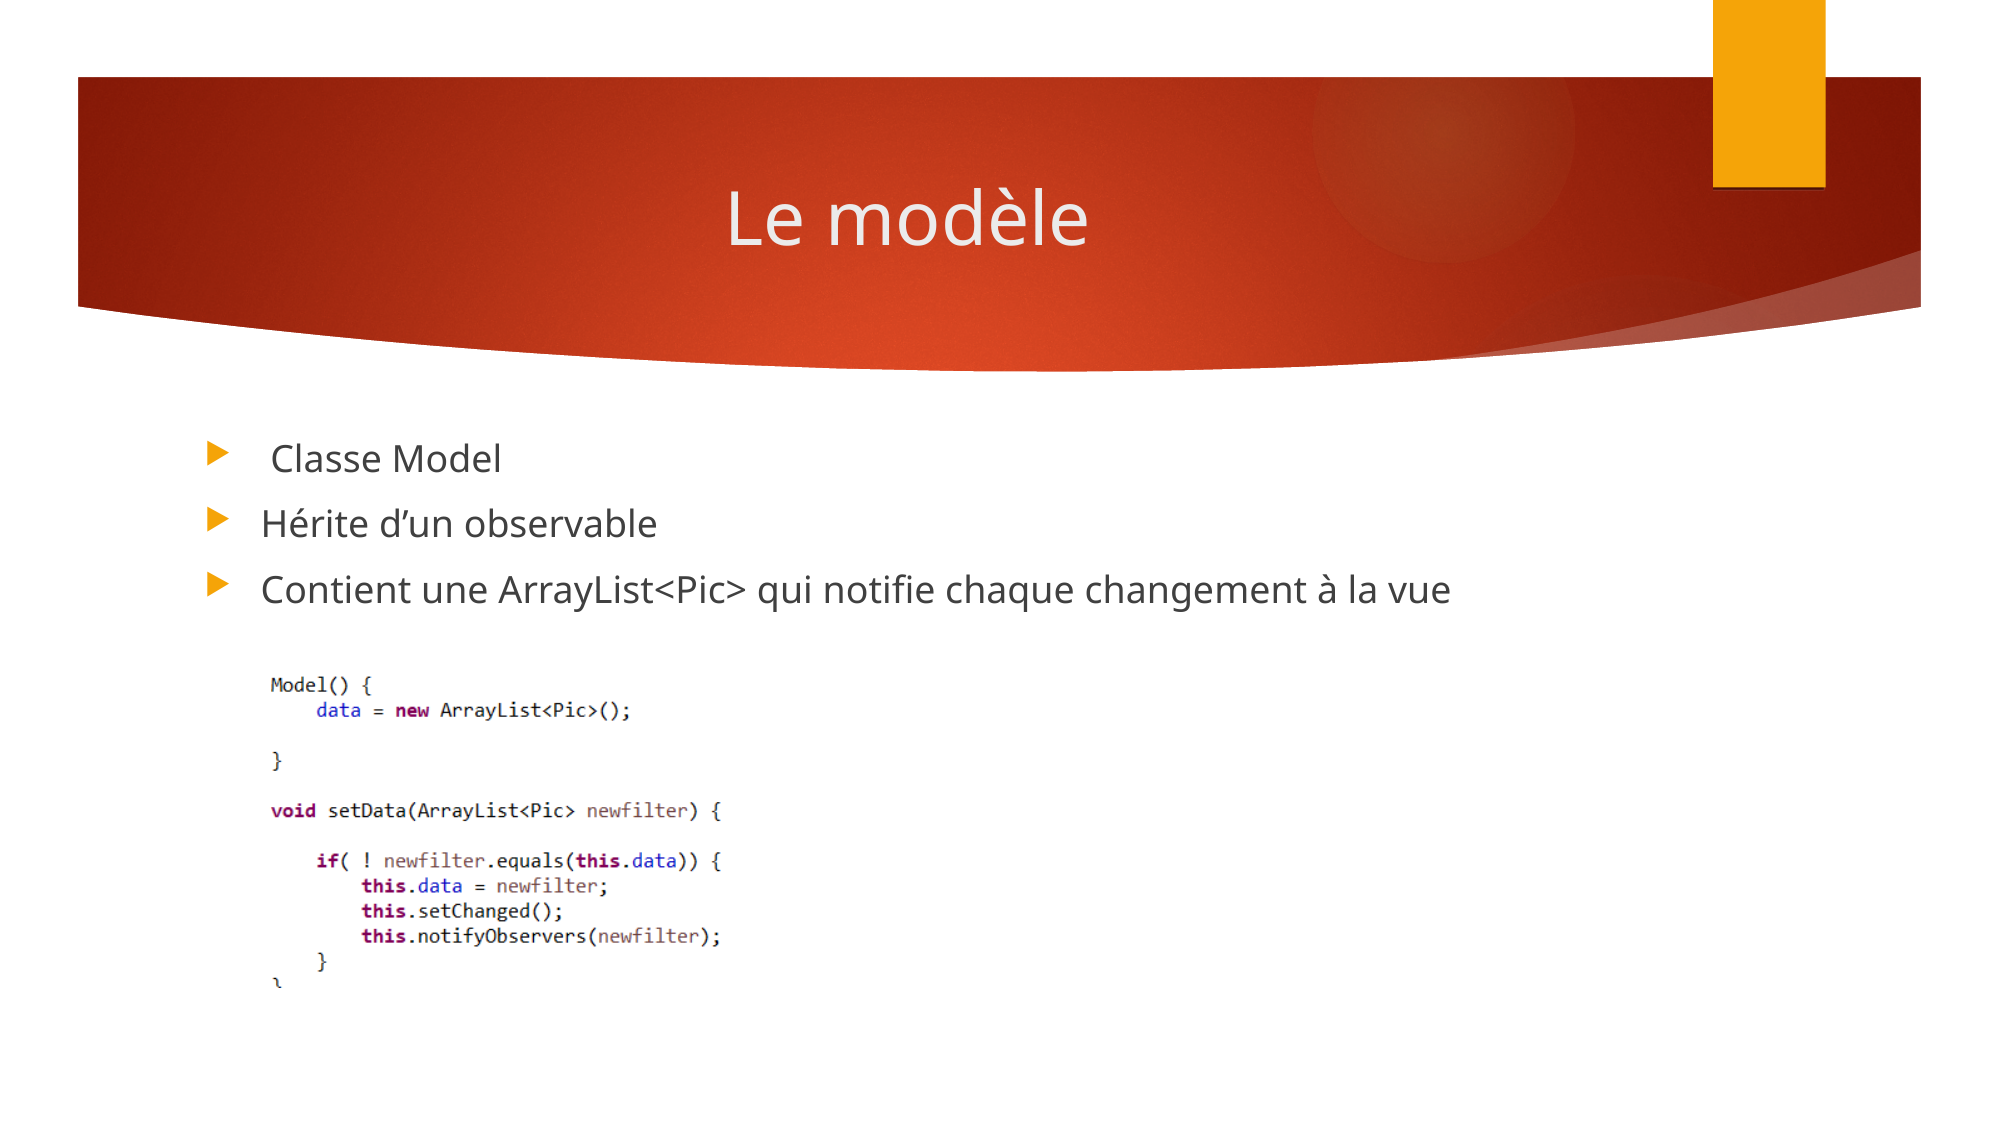

# Le modèle
 Classe Model
Hérite d’un observable
Contient une ArrayList<Pic> qui notifie chaque changement à la vue